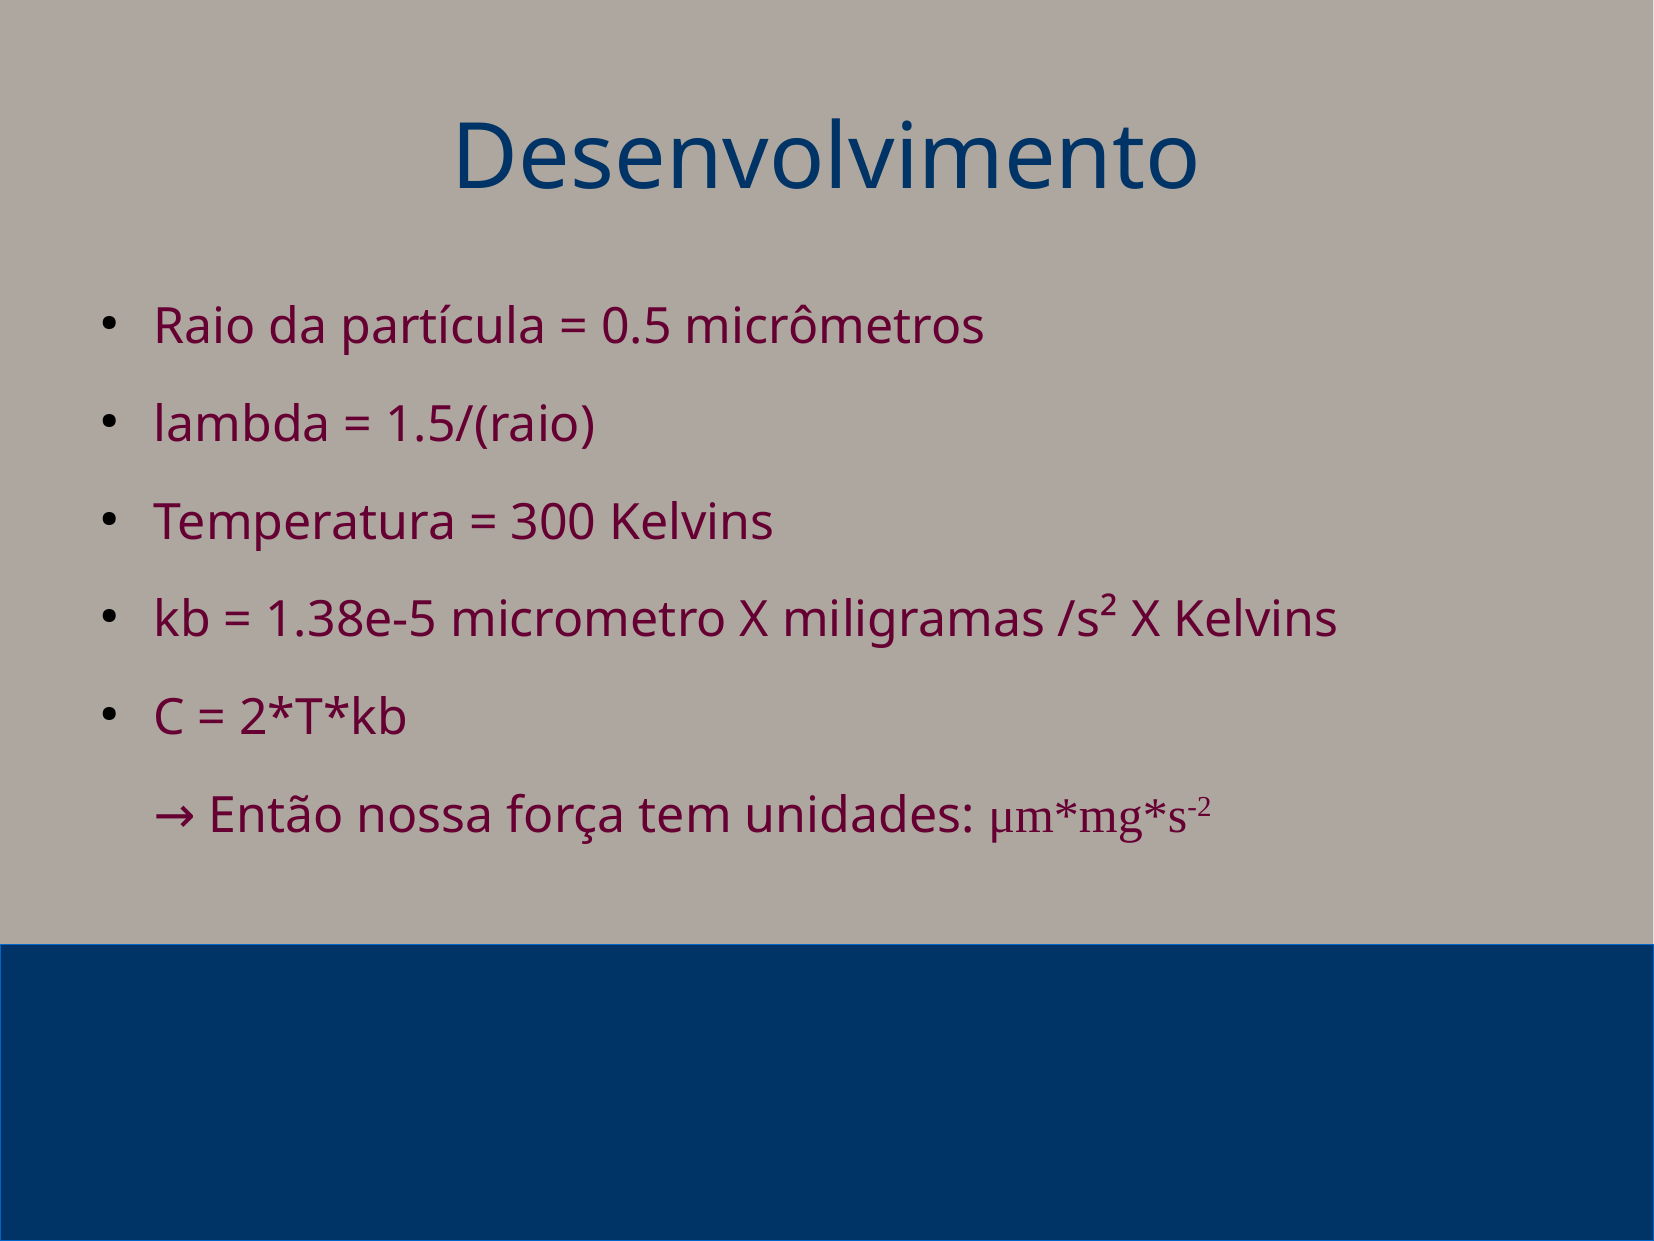

# Desenvolvimento
Raio da partícula = 0.5 micrômetros
lambda = 1.5/(raio)
Temperatura = 300 Kelvins
kb = 1.38e-5 micrometro X miligramas /s² X Kelvins
C = 2*T*kb
→ Então nossa força tem unidades: μm*mg*s-2